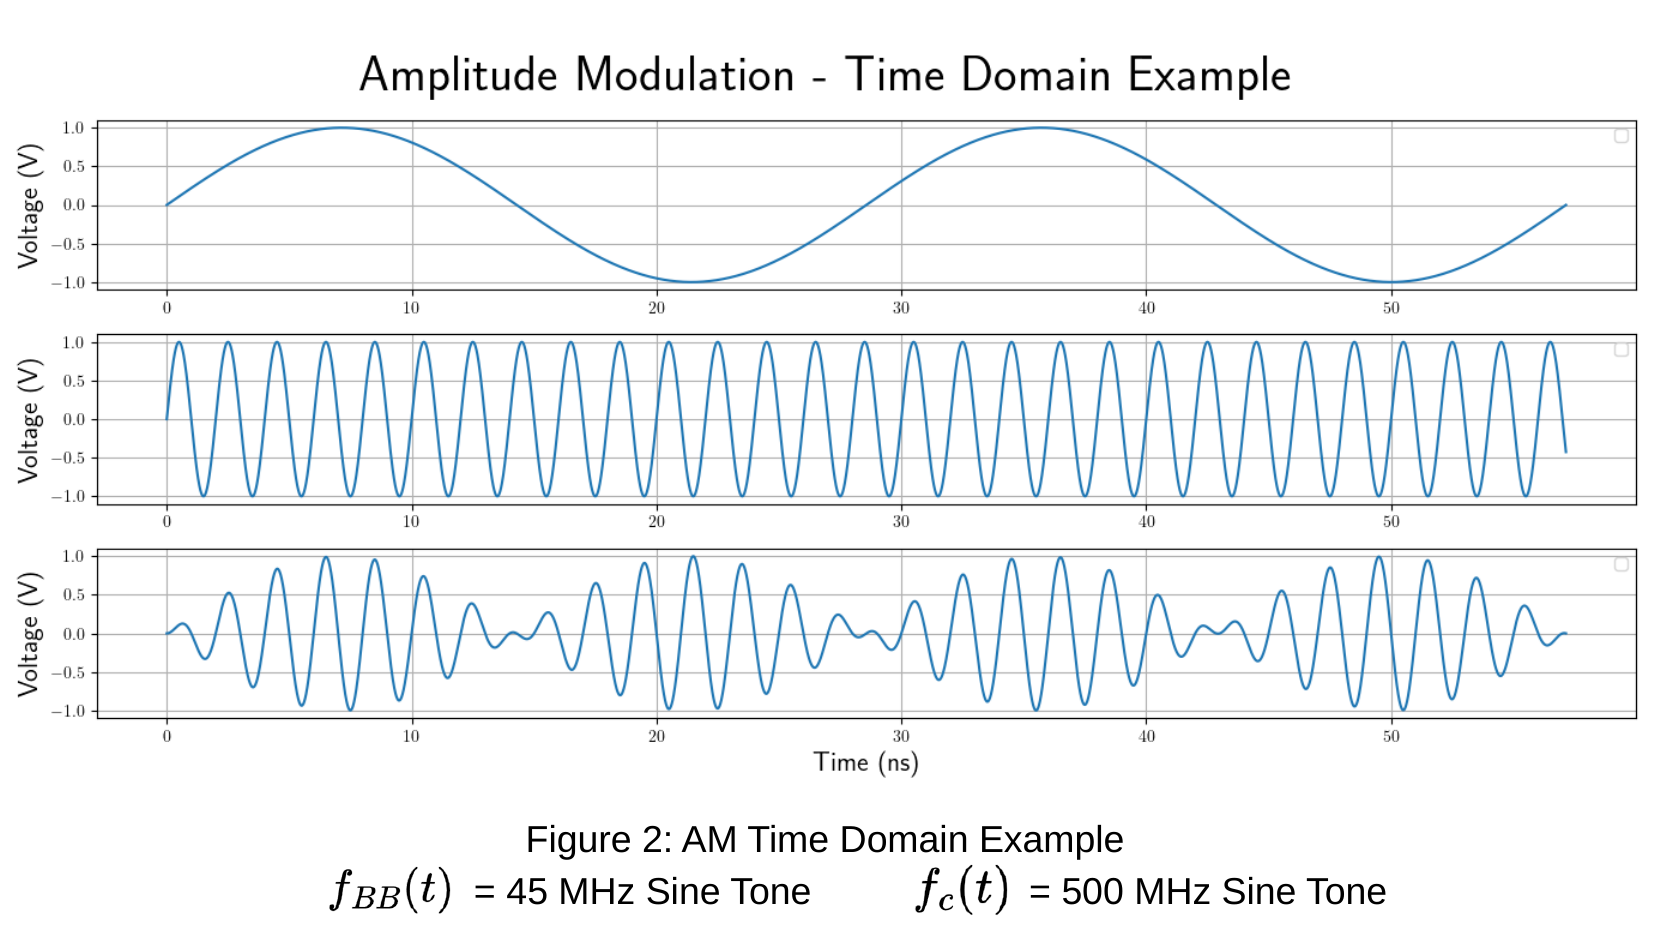

Figure 2: AM Time Domain Example
= 45 MHz Sine Tone
= 500 MHz Sine Tone